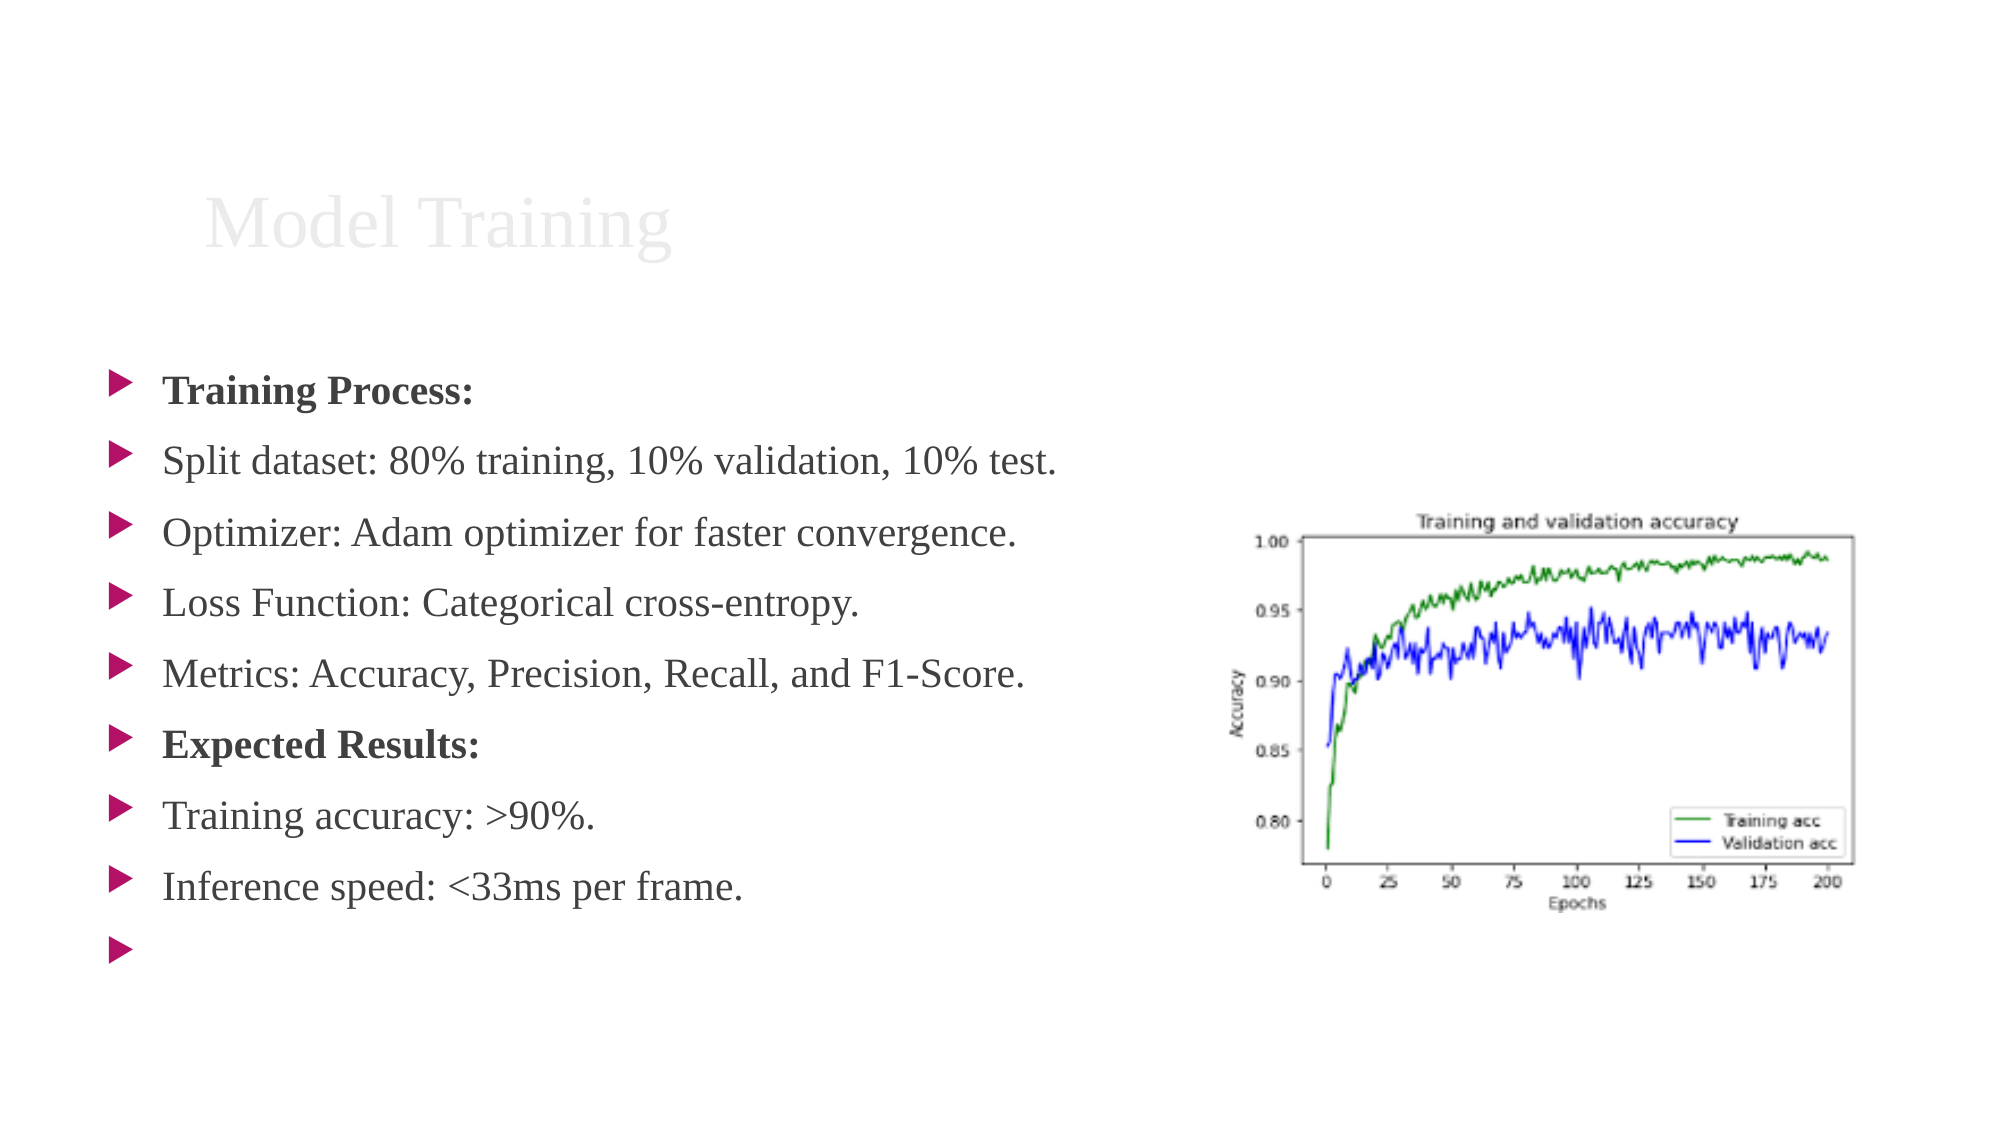

# Model Training
Training Process:
Split dataset: 80% training, 10% validation, 10% test.
Optimizer: Adam optimizer for faster convergence.
Loss Function: Categorical cross-entropy.
Metrics: Accuracy, Precision, Recall, and F1-Score.
Expected Results:
Training accuracy: >90%.
Inference speed: <33ms per frame.